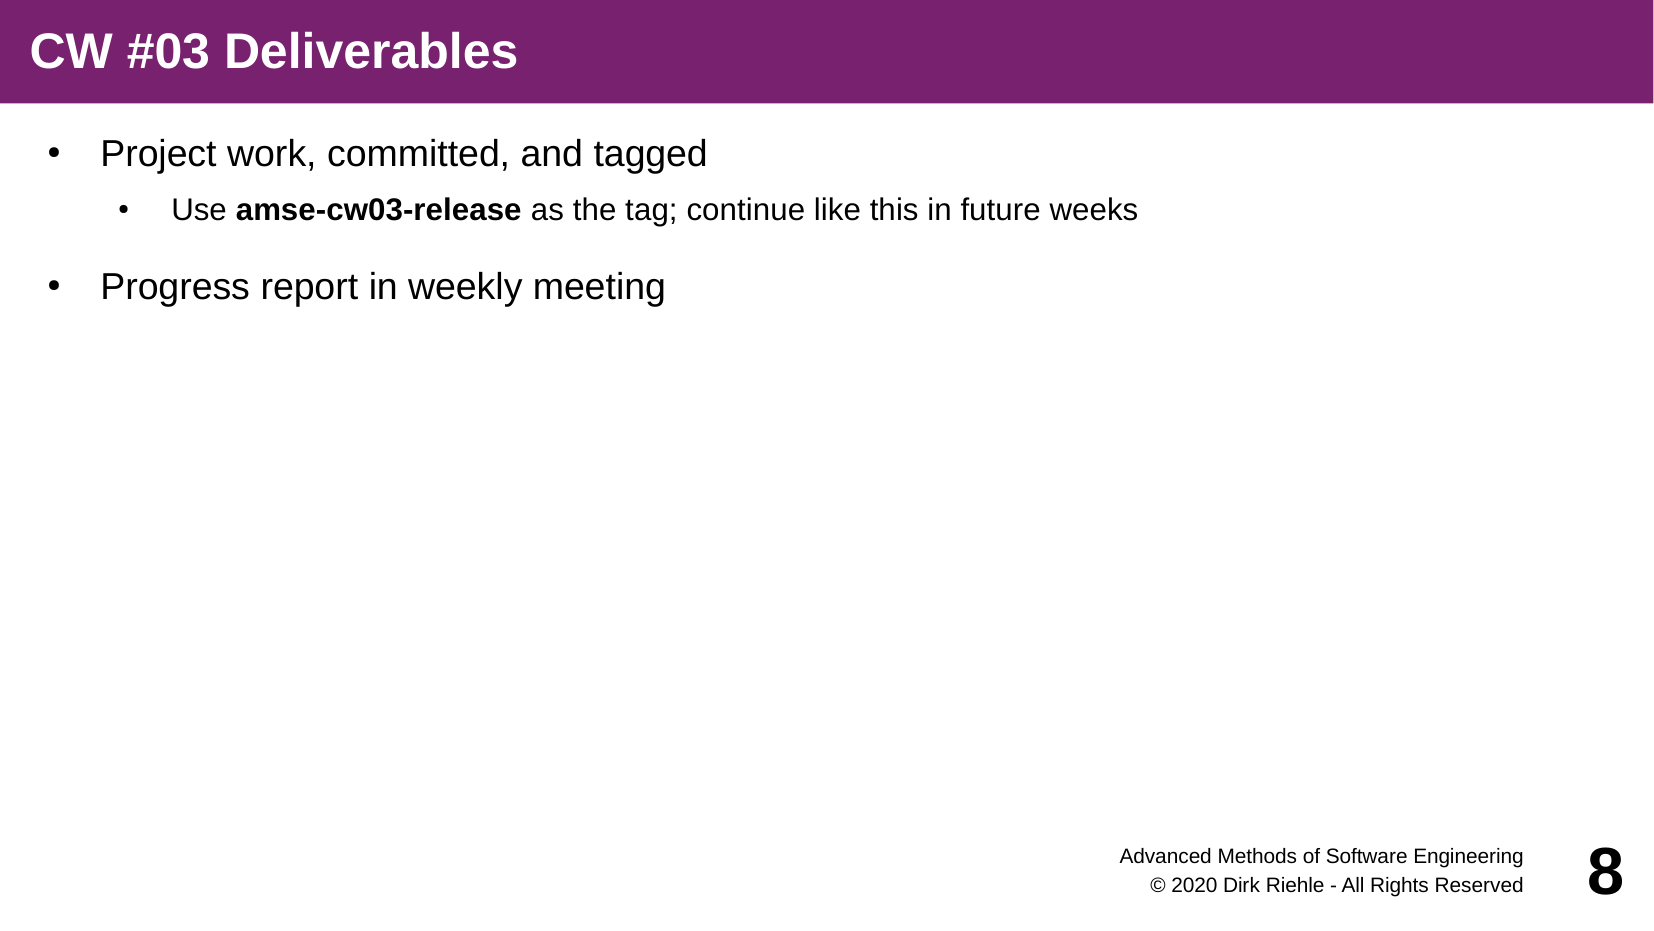

# CW #03 Deliverables
Project work, committed, and tagged
Use amse-cw03-release as the tag; continue like this in future weeks
Progress report in weekly meeting
Advanced Methods of Software Engineering
8
© 2020 Dirk Riehle - All Rights Reserved